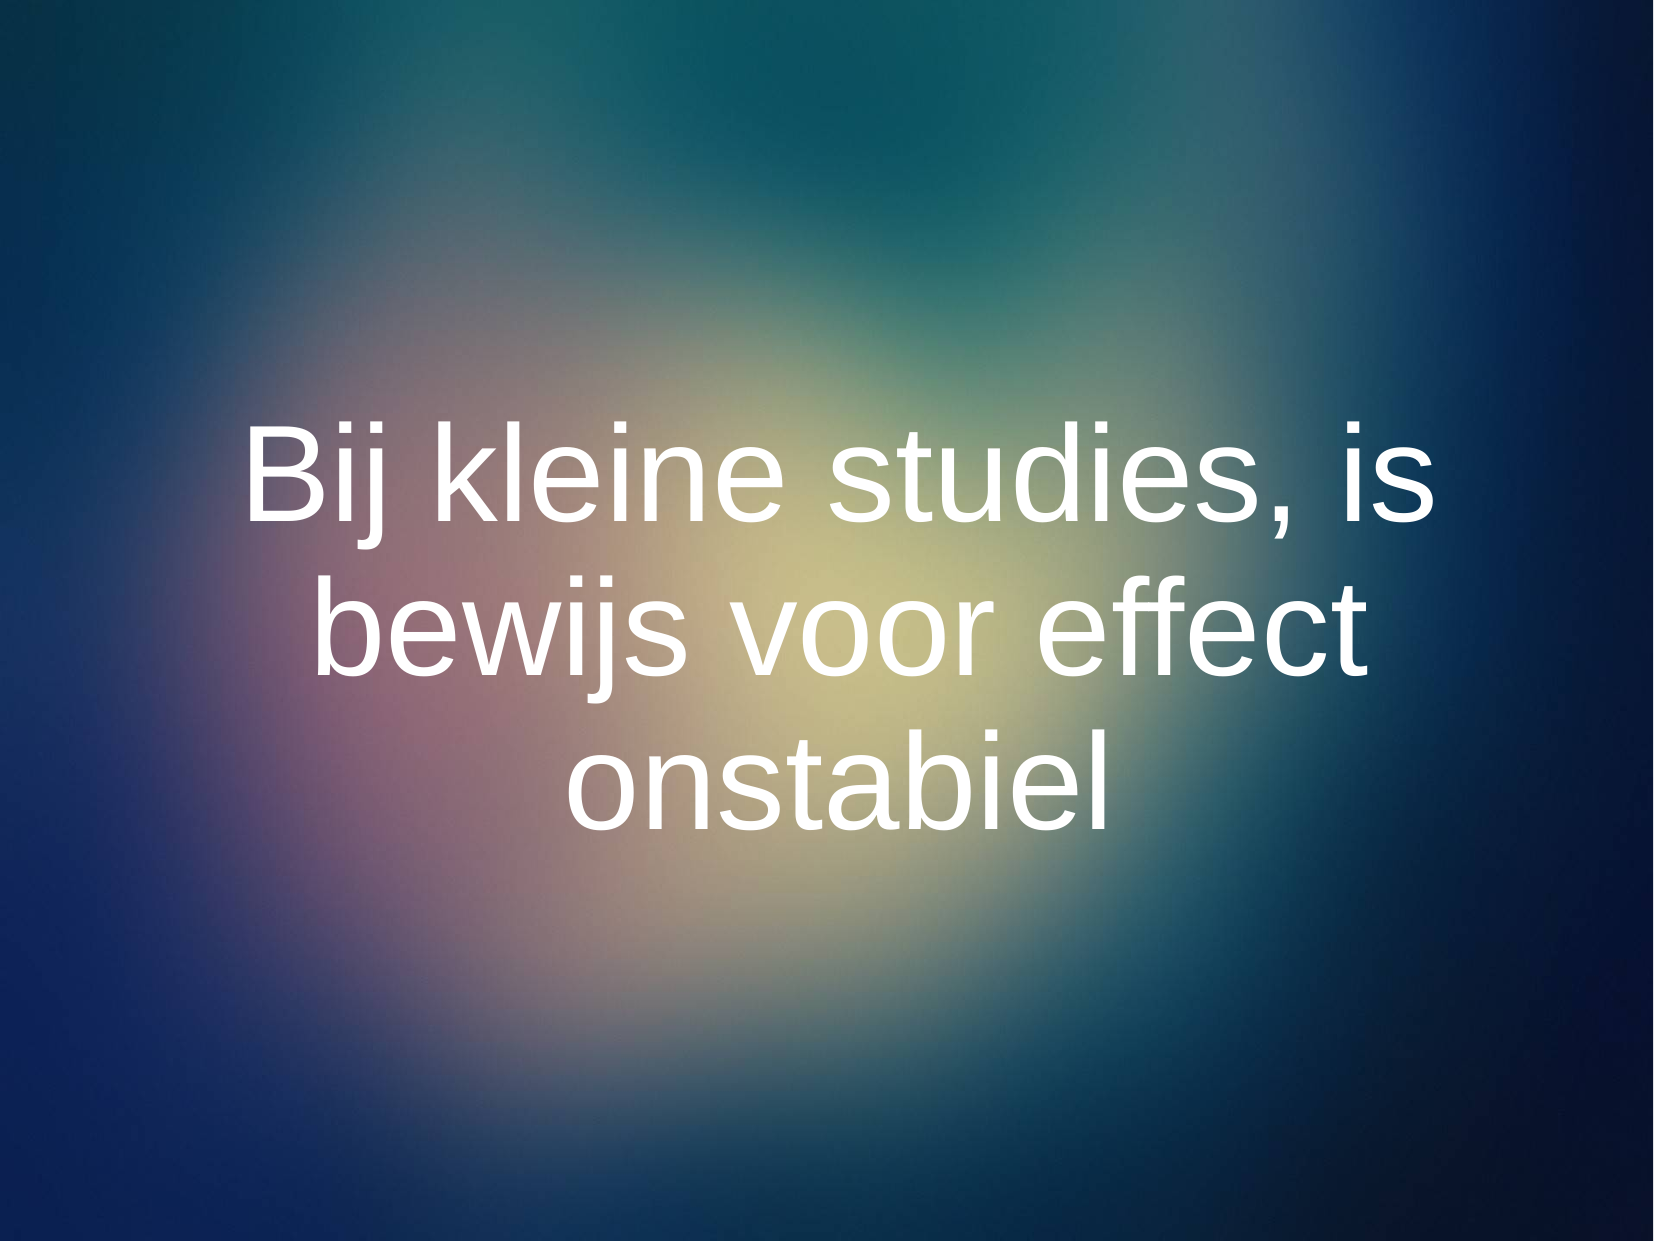

Bij kleine studies, is bewijs voor effect onstabiel